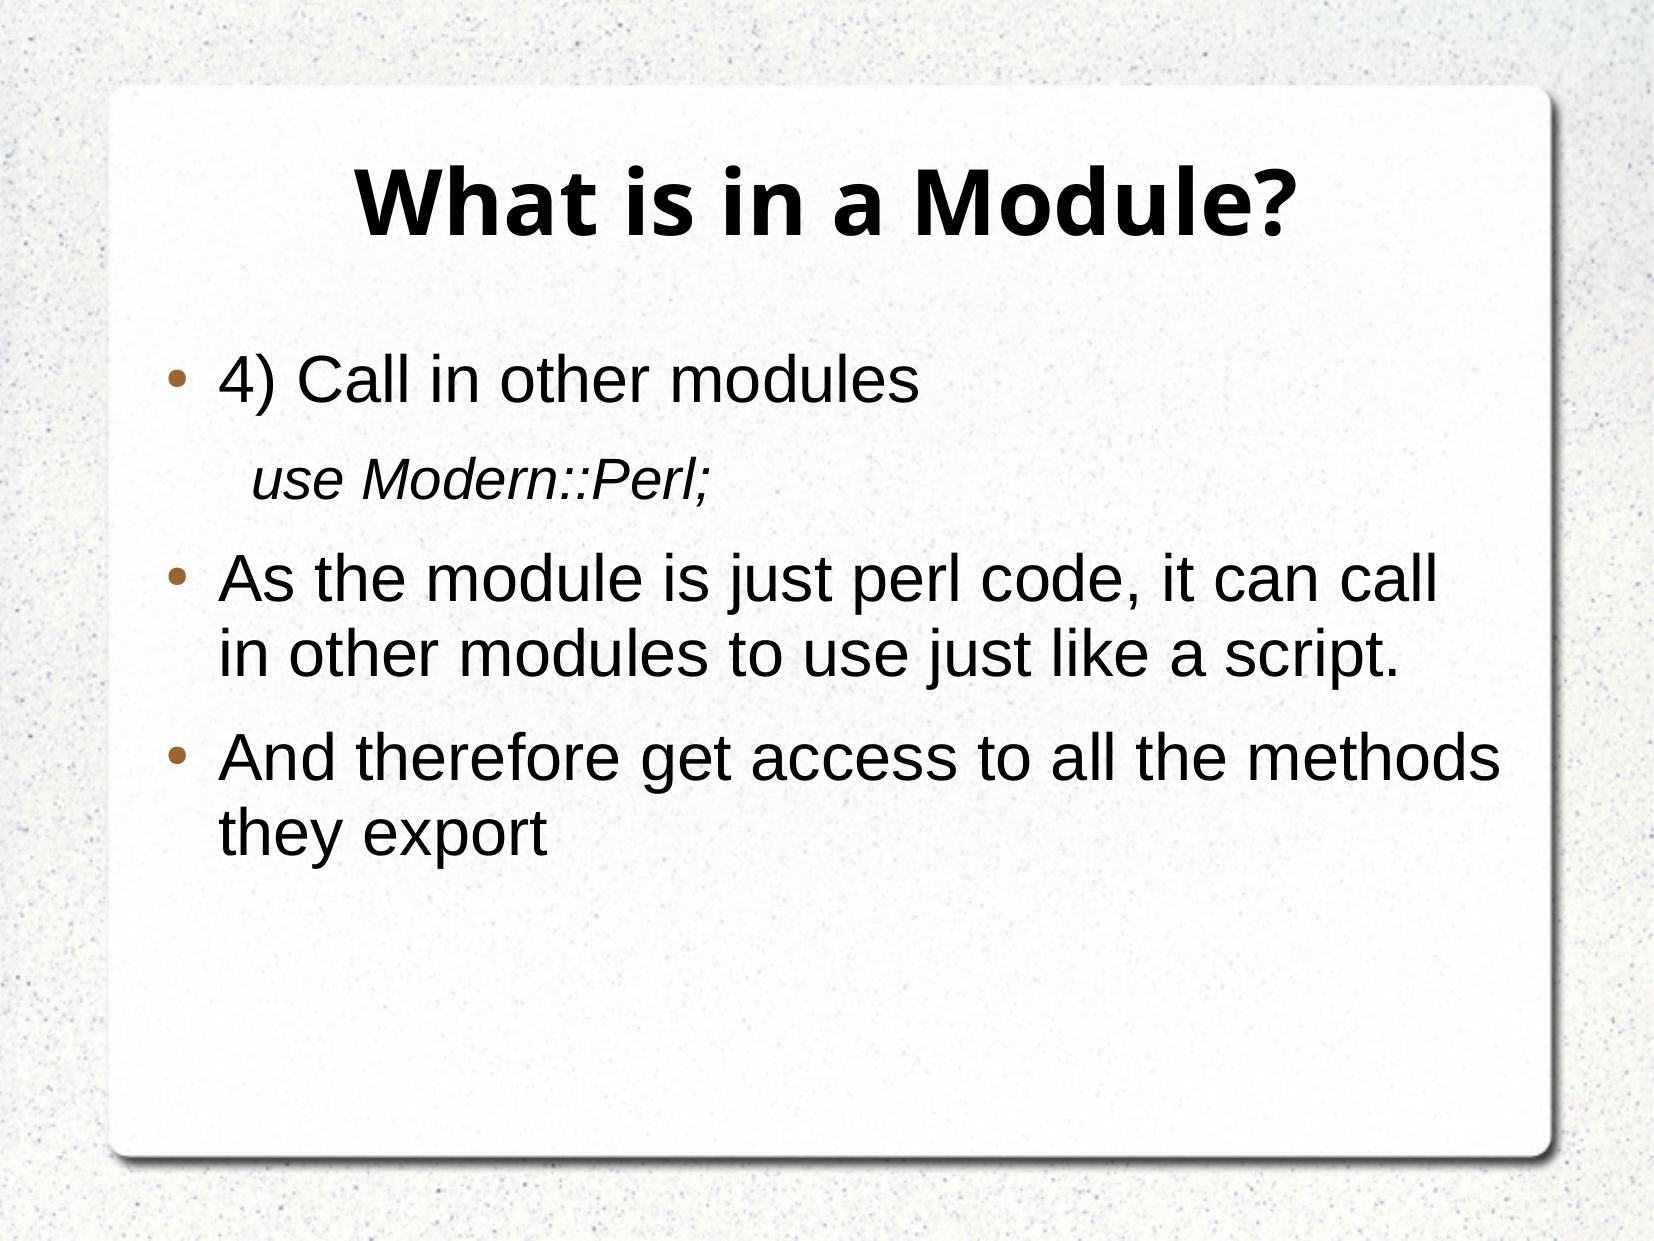

# What is in a Module?
4) Call in other modules
 use Modern::Perl;
As the module is just perl code, it can call in other modules to use just like a script.
And therefore get access to all the methods they export